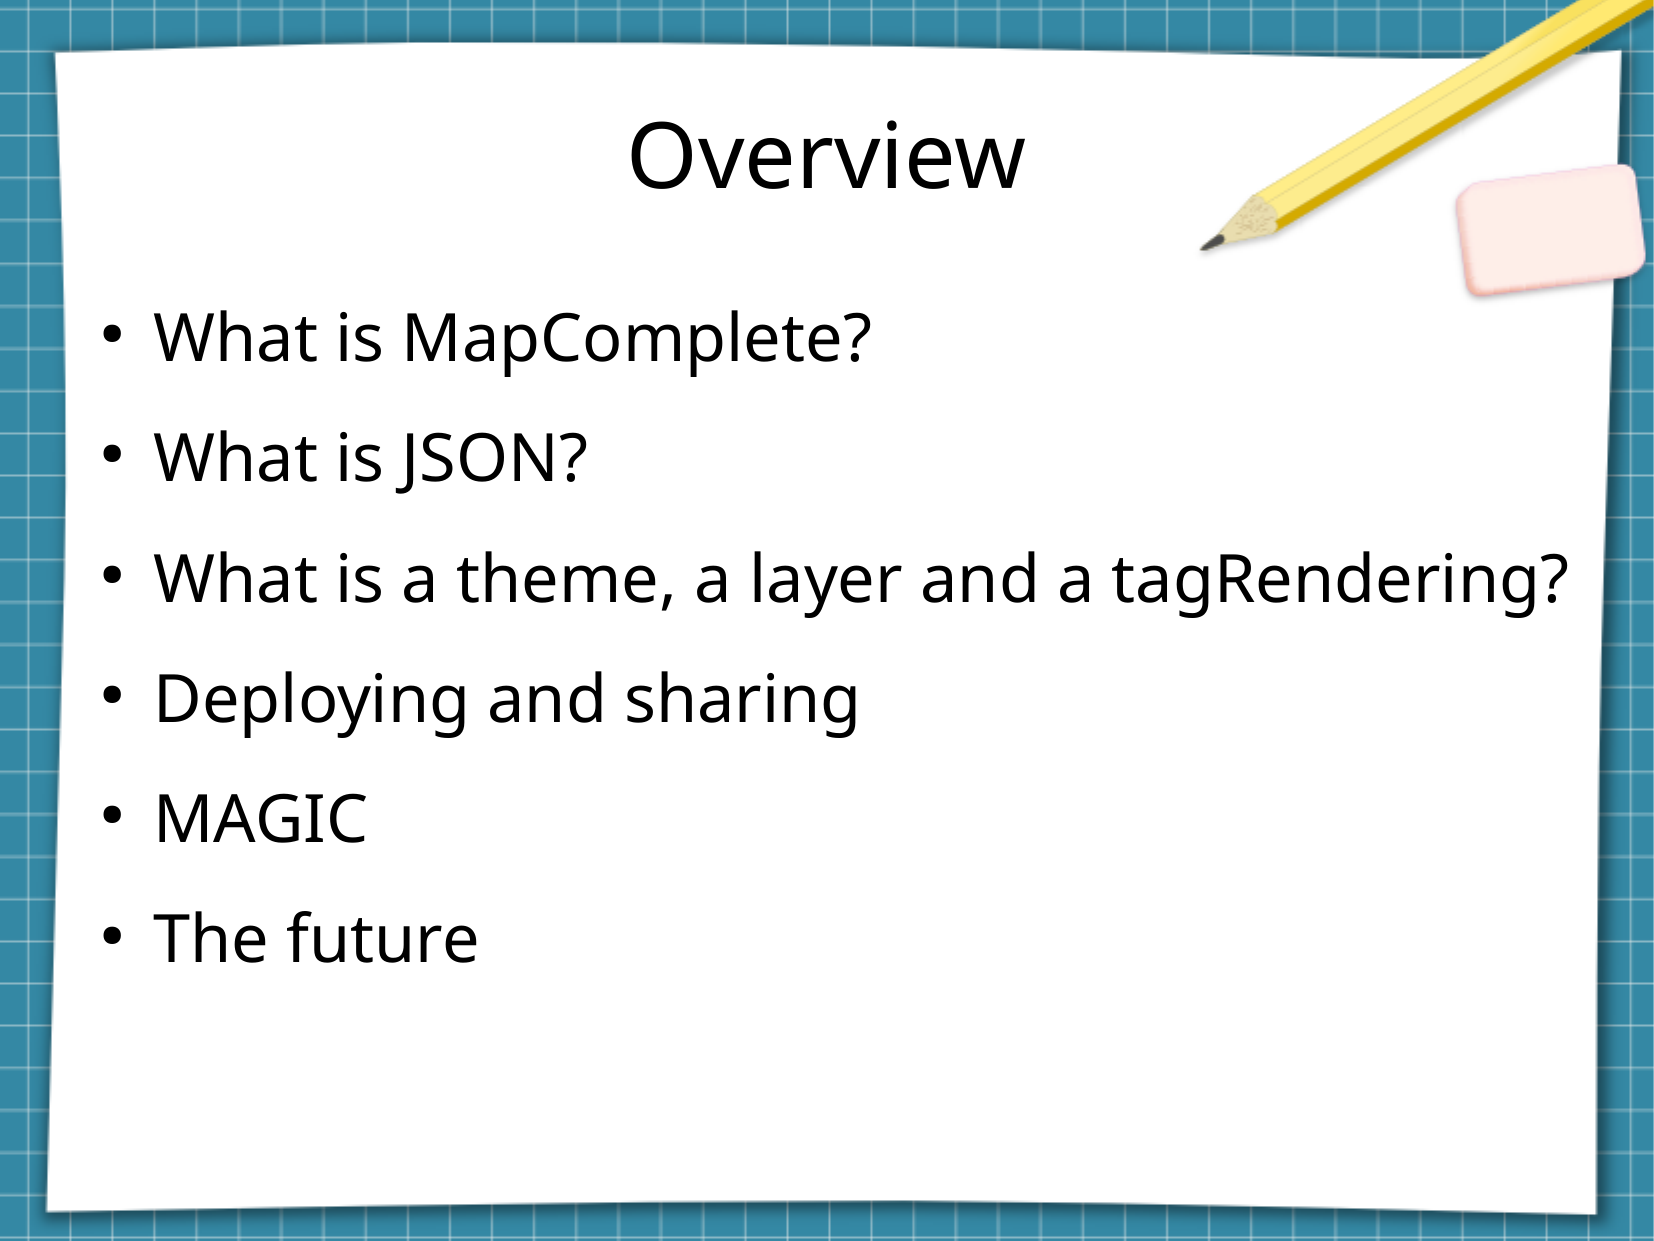

# Overview
What is MapComplete?
What is JSON?
What is a theme, a layer and a tagRendering?
Deploying and sharing
MAGIC
The future